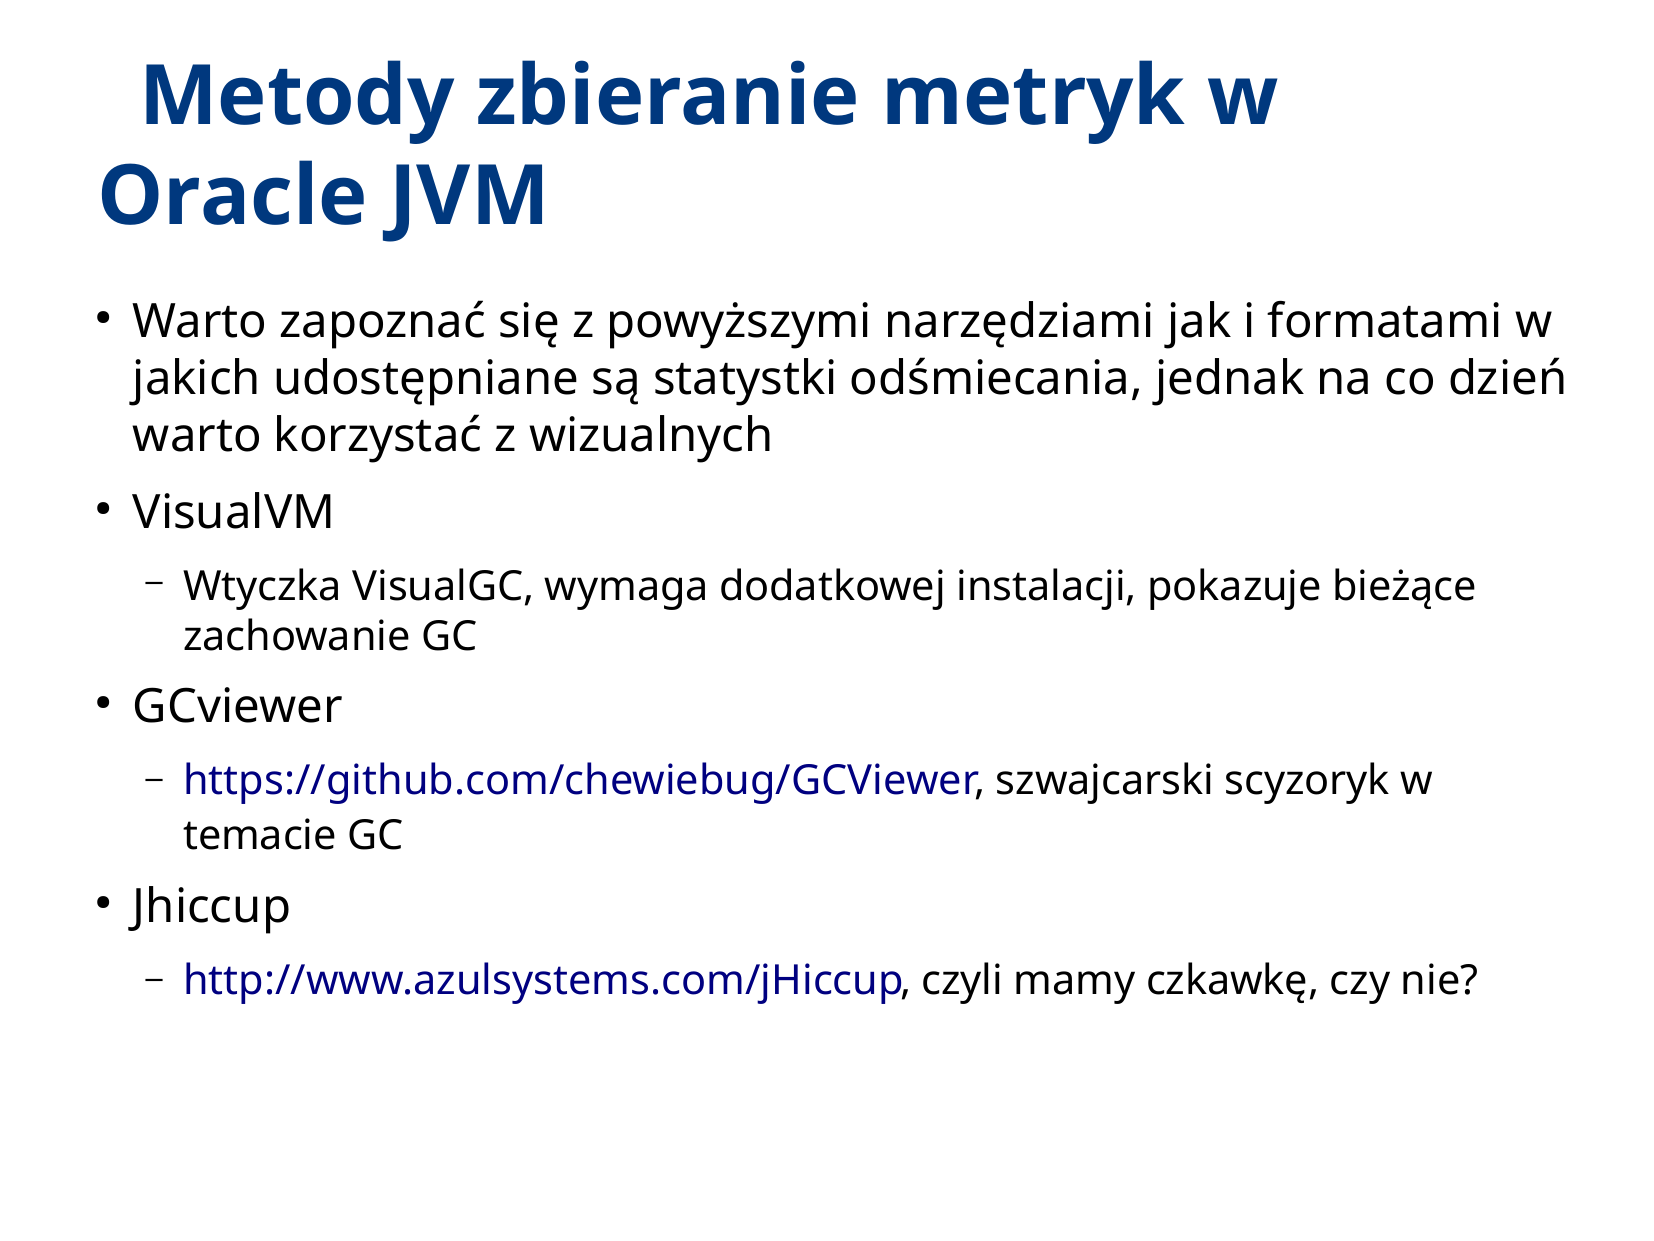

# Metody zbieranie metryk w Oracle JVM
Warto zapoznać się z powyższymi narzędziami jak i formatami w jakich udostępniane są statystki odśmiecania, jednak na co dzień warto korzystać z wizualnych
VisualVM
Wtyczka VisualGC, wymaga dodatkowej instalacji, pokazuje bieżące zachowanie GC
GCviewer
https://github.com/chewiebug/GCViewer, szwajcarski scyzoryk w temacie GC
Jhiccup
http://www.azulsystems.com/jHiccup, czyli mamy czkawkę, czy nie?